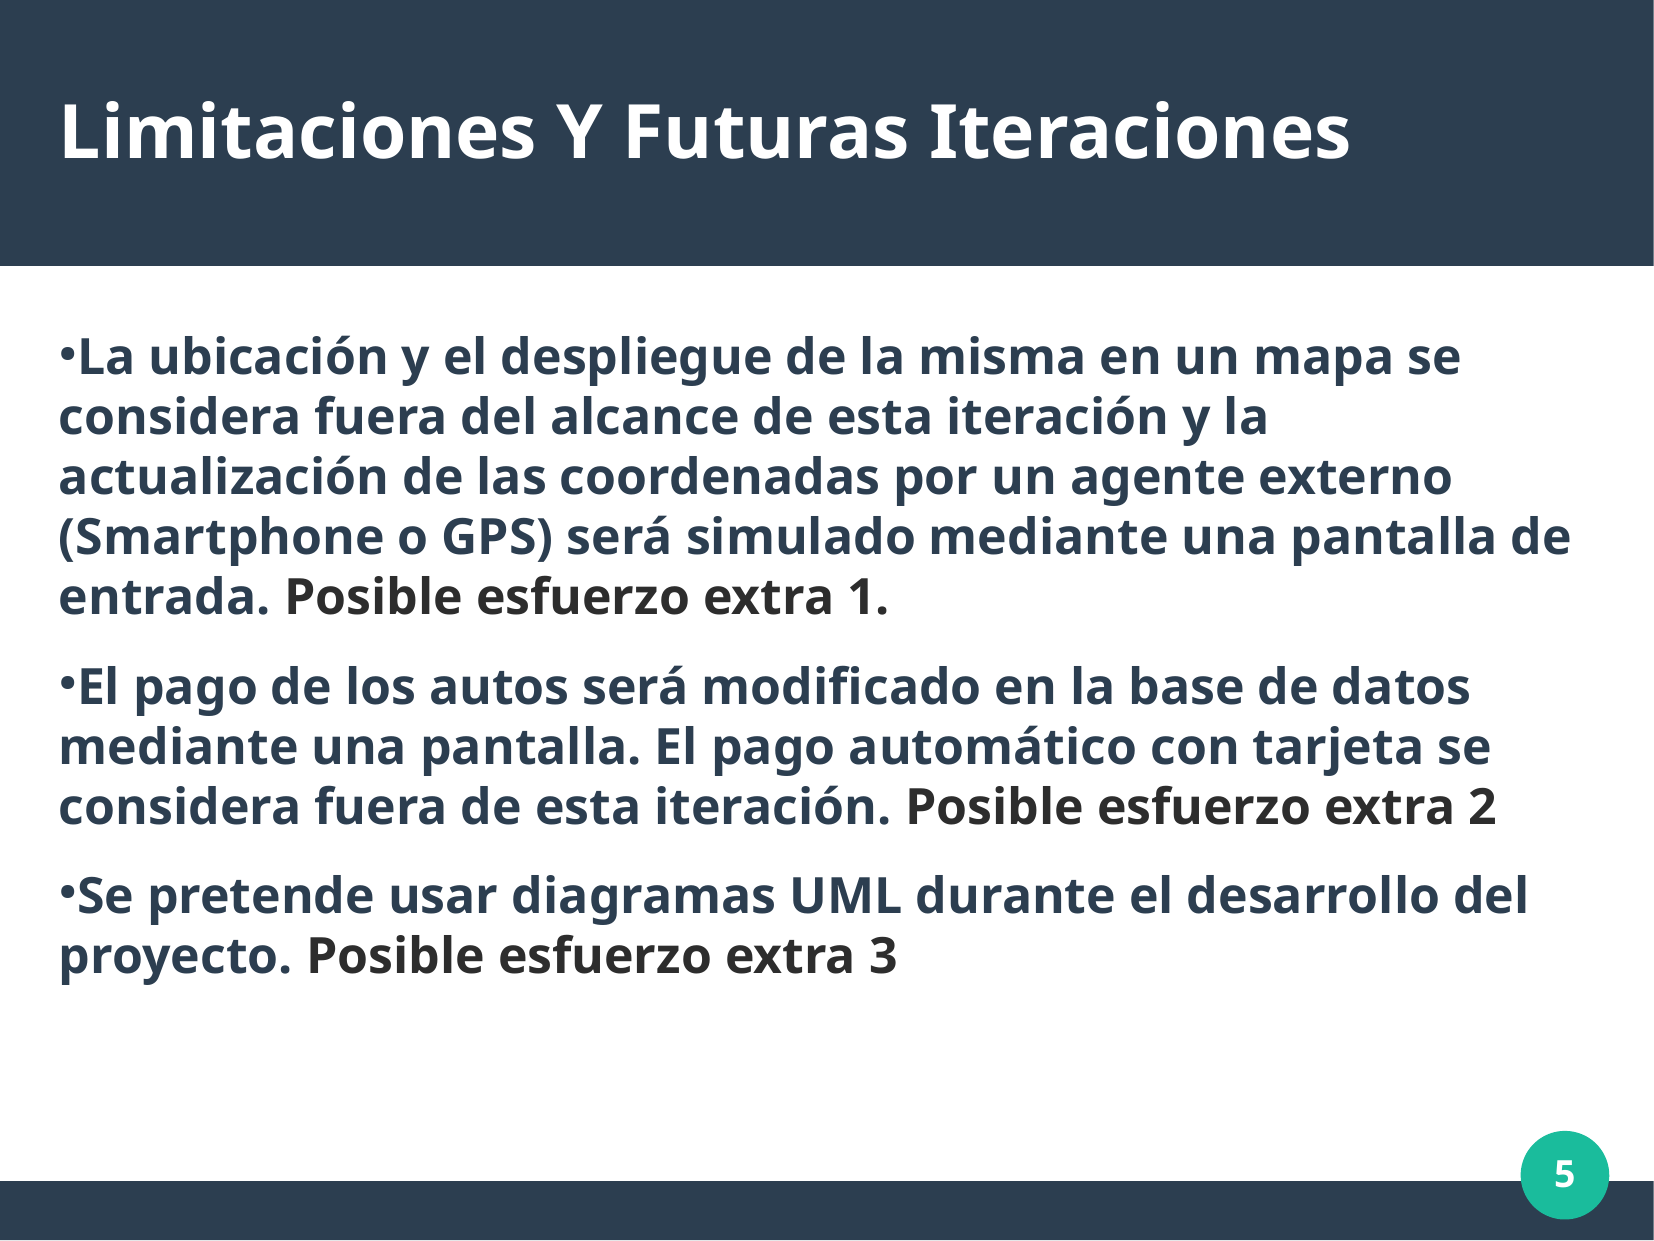

# Limitaciones Y Futuras Iteraciones
La ubicación y el despliegue de la misma en un mapa se considera fuera del alcance de esta iteración y la actualización de las coordenadas por un agente externo (Smartphone o GPS) será simulado mediante una pantalla de entrada. Posible esfuerzo extra 1.
El pago de los autos será modificado en la base de datos mediante una pantalla. El pago automático con tarjeta se considera fuera de esta iteración. Posible esfuerzo extra 2
Se pretende usar diagramas UML durante el desarrollo del proyecto. Posible esfuerzo extra 3